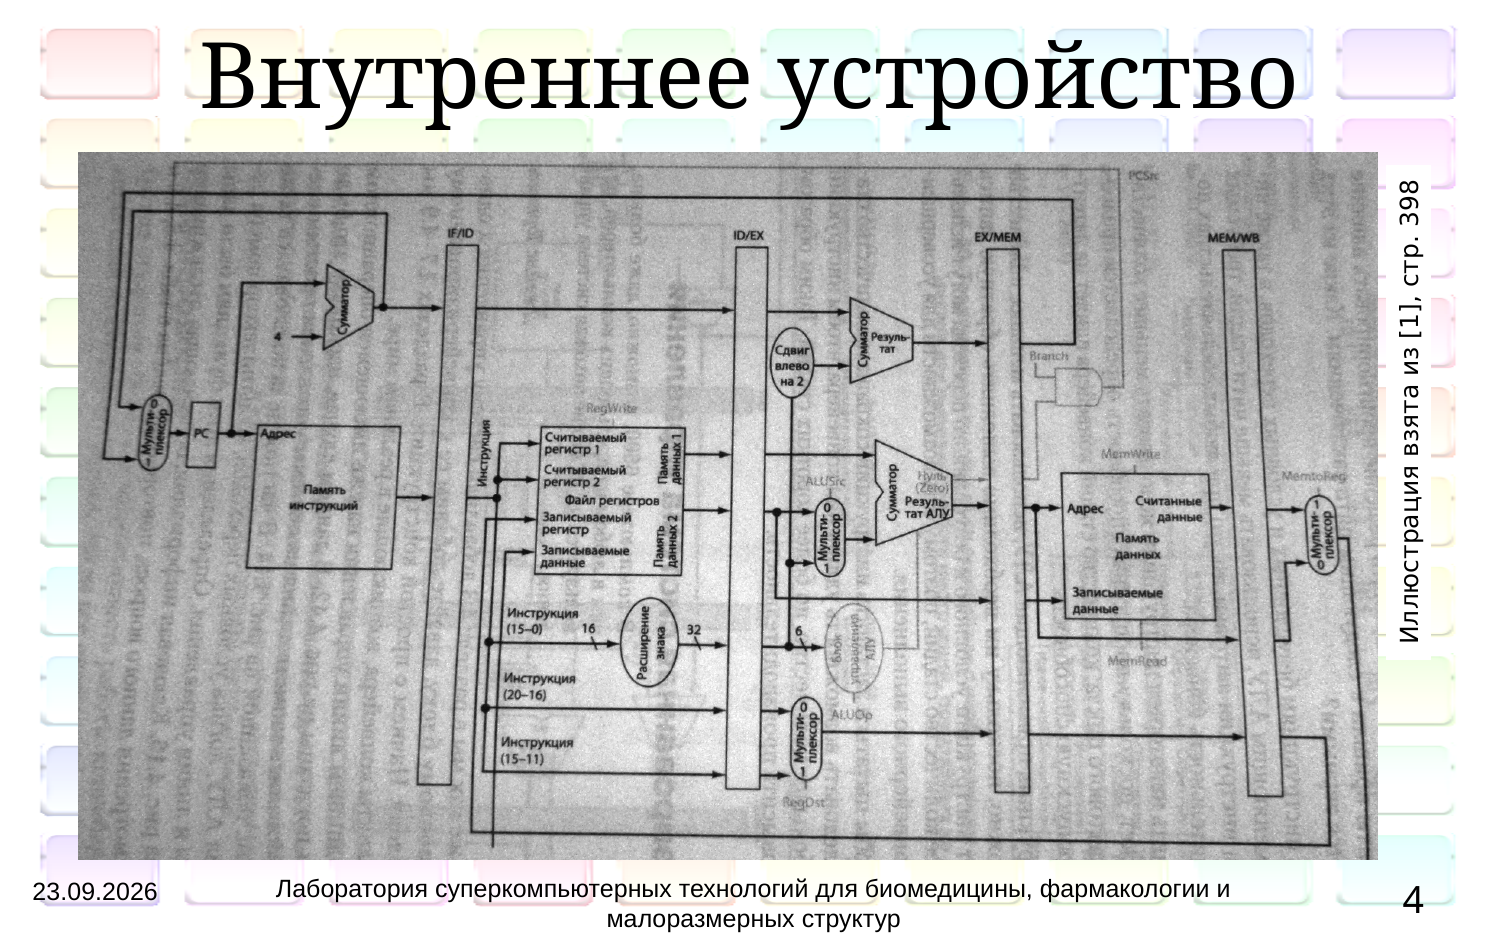

# Внутреннее устройство
Иллюстрация взята из [1], стр. 398
Лаборатория суперкомпьютерных технологий для биомедицины, фармакологии и малоразмерных структур
3